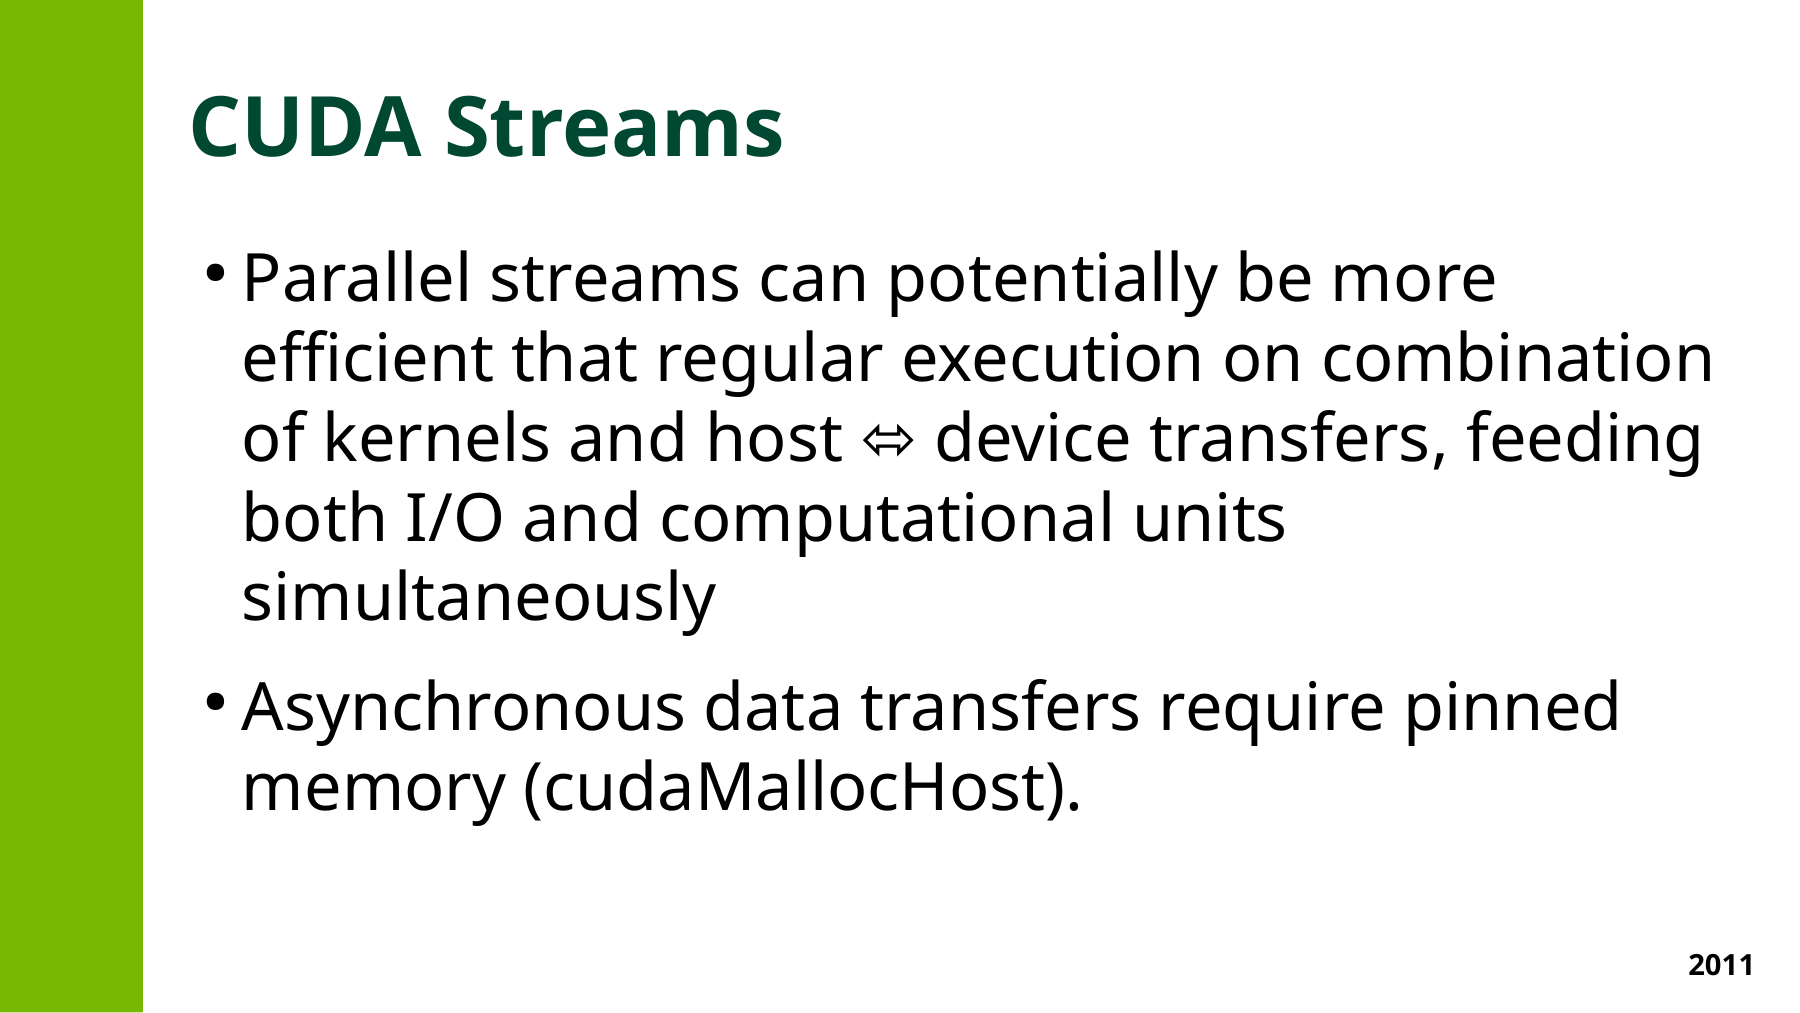

# CUDA Streams
Parallel streams can potentially be more efficient that regular execution on combination of kernels and host ⬄ device transfers, feeding both I/O and computational units simultaneously
Asynchronous data transfers require pinned memory (cudaMallocHost).